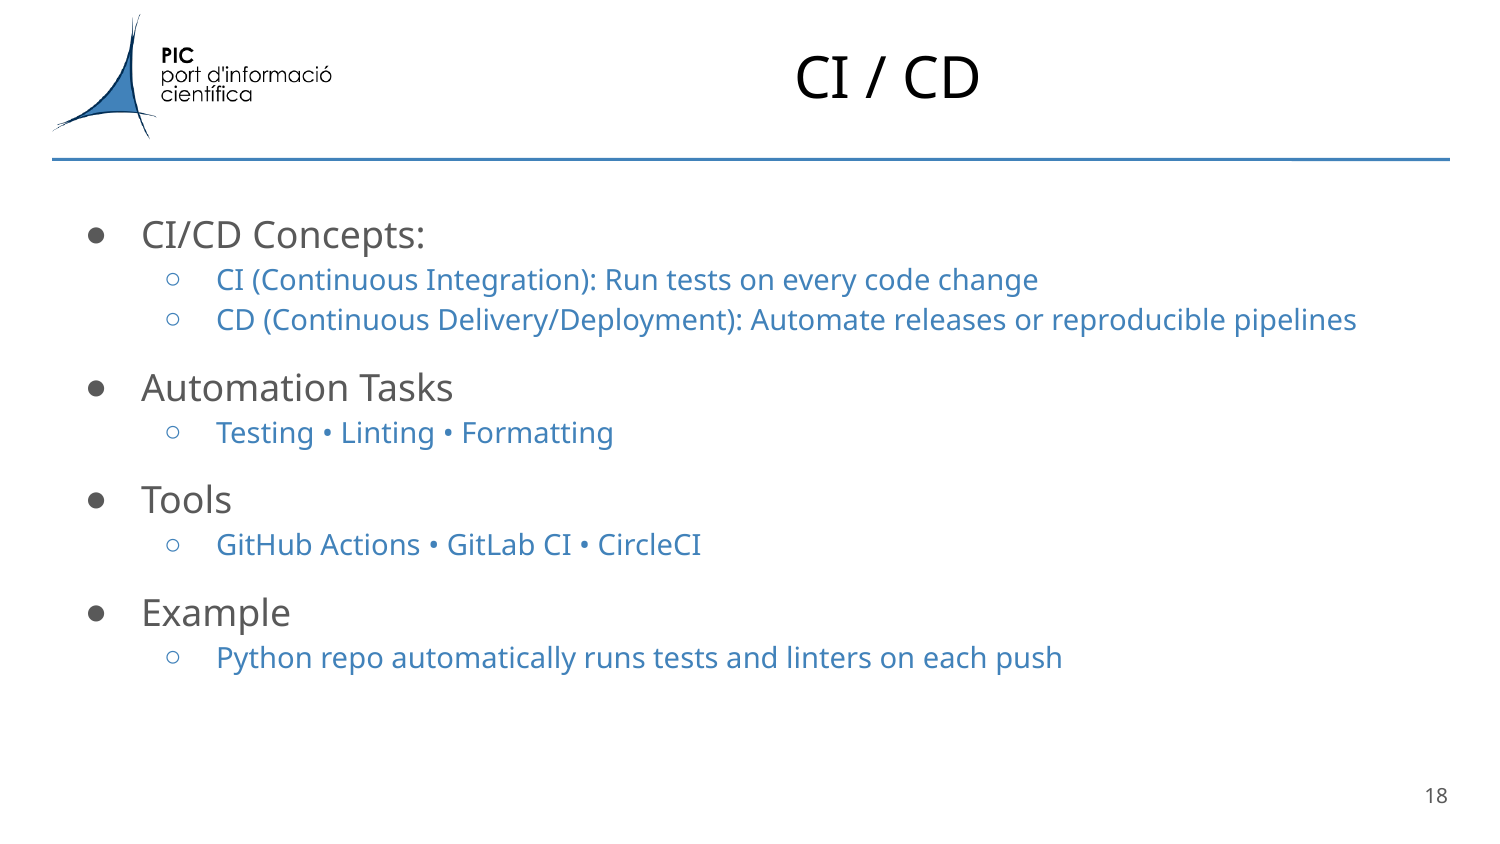

# CI / CD
CI/CD Concepts:
CI (Continuous Integration): Run tests on every code change
CD (Continuous Delivery/Deployment): Automate releases or reproducible pipelines
Automation Tasks
Testing • Linting • Formatting
Tools
GitHub Actions • GitLab CI • CircleCI
Example
Python repo automatically runs tests and linters on each push